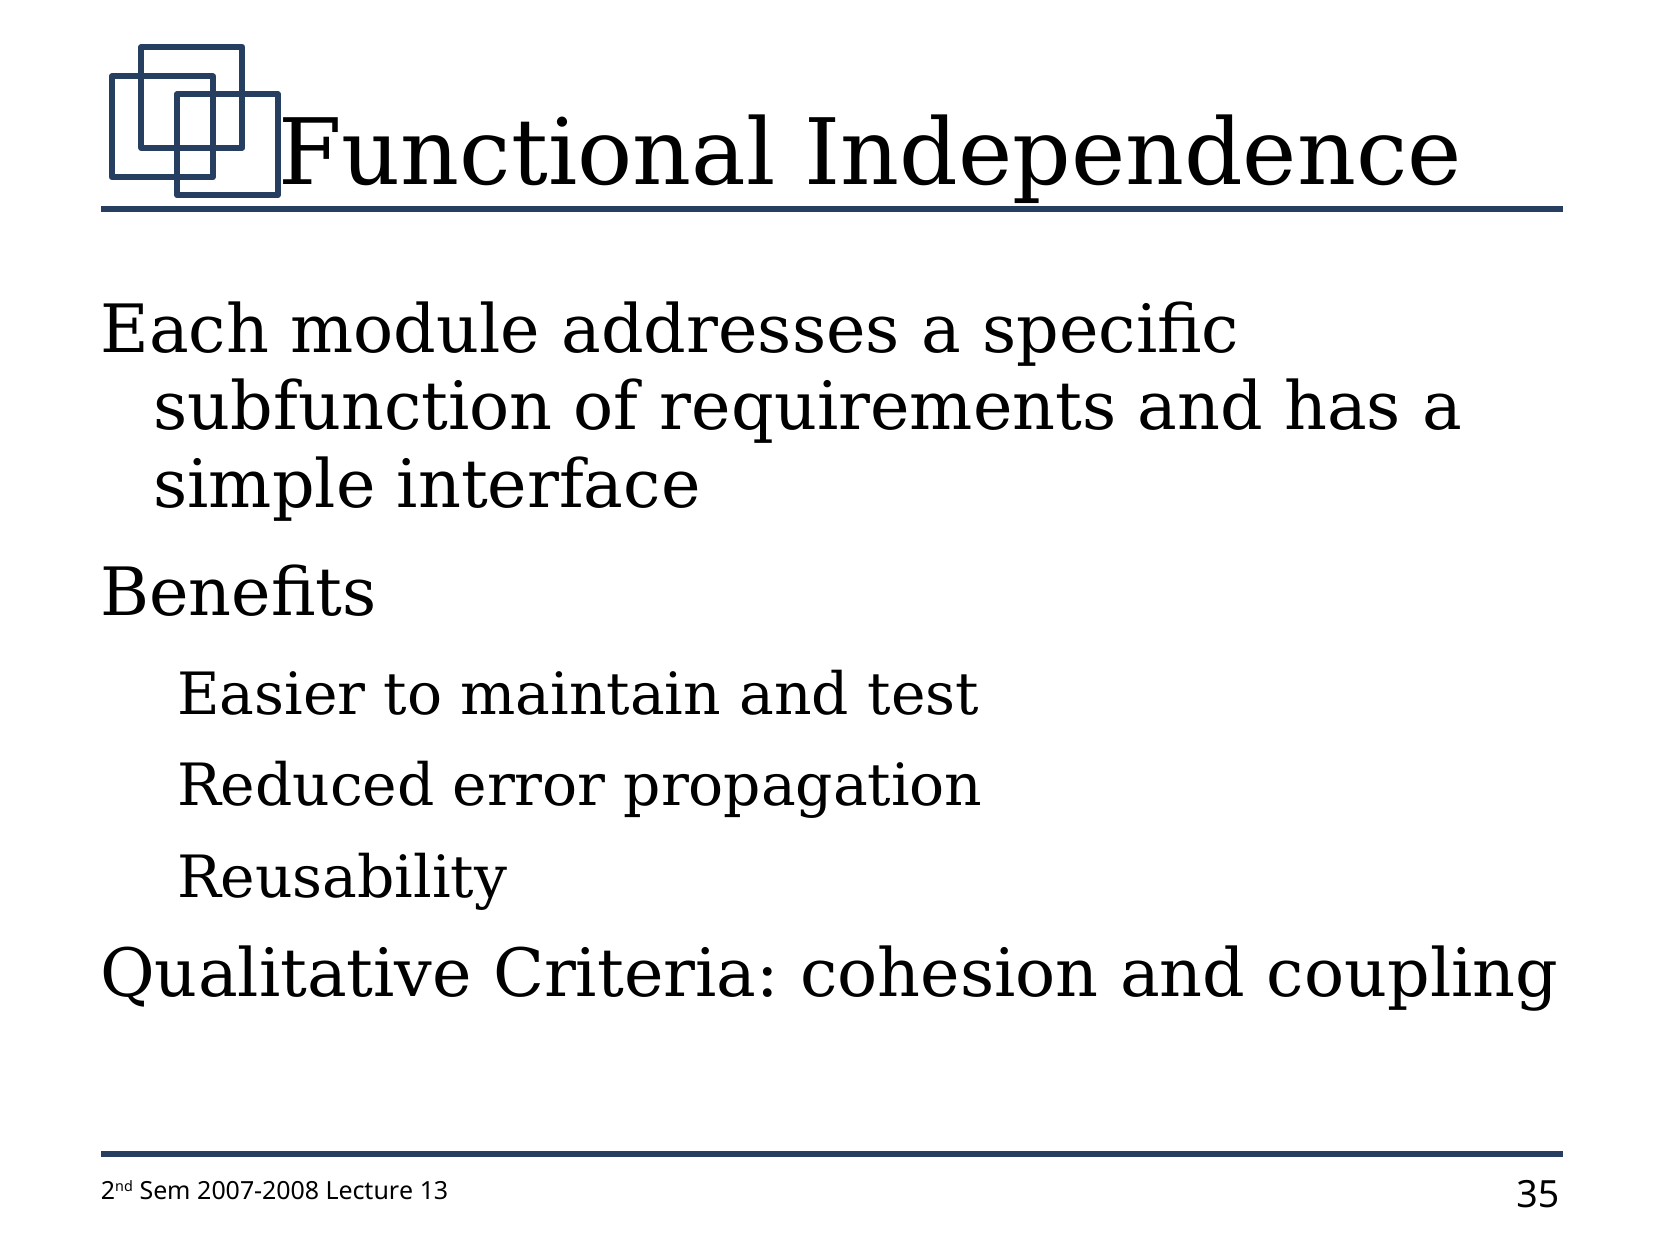

# Functional Independence
Each module addresses a specific subfunction of requirements and has a simple interface
Benefits
Easier to maintain and test
Reduced error propagation
Reusability
Qualitative Criteria: cohesion and coupling